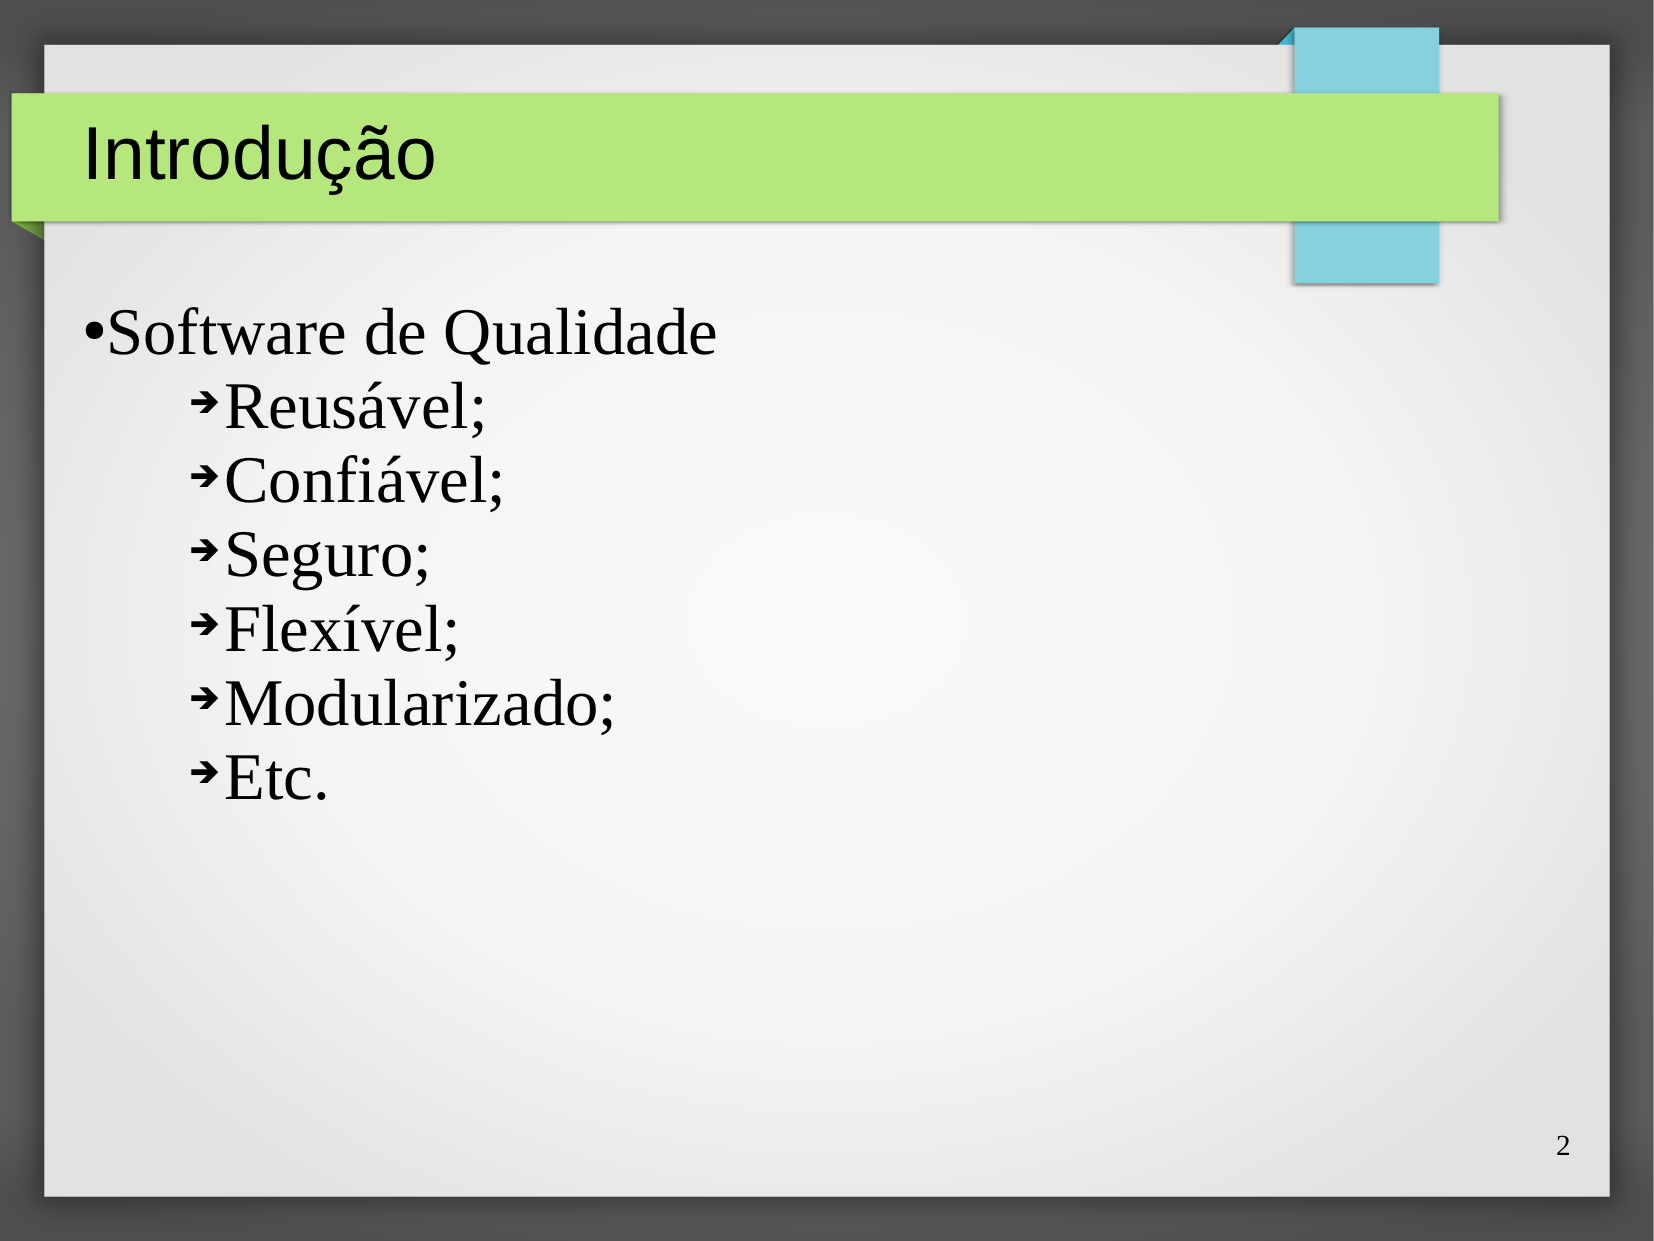

Introdução
# Software de Qualidade
Reusável;
Confiável;
Seguro;
Flexível;
Modularizado;
Etc.
2